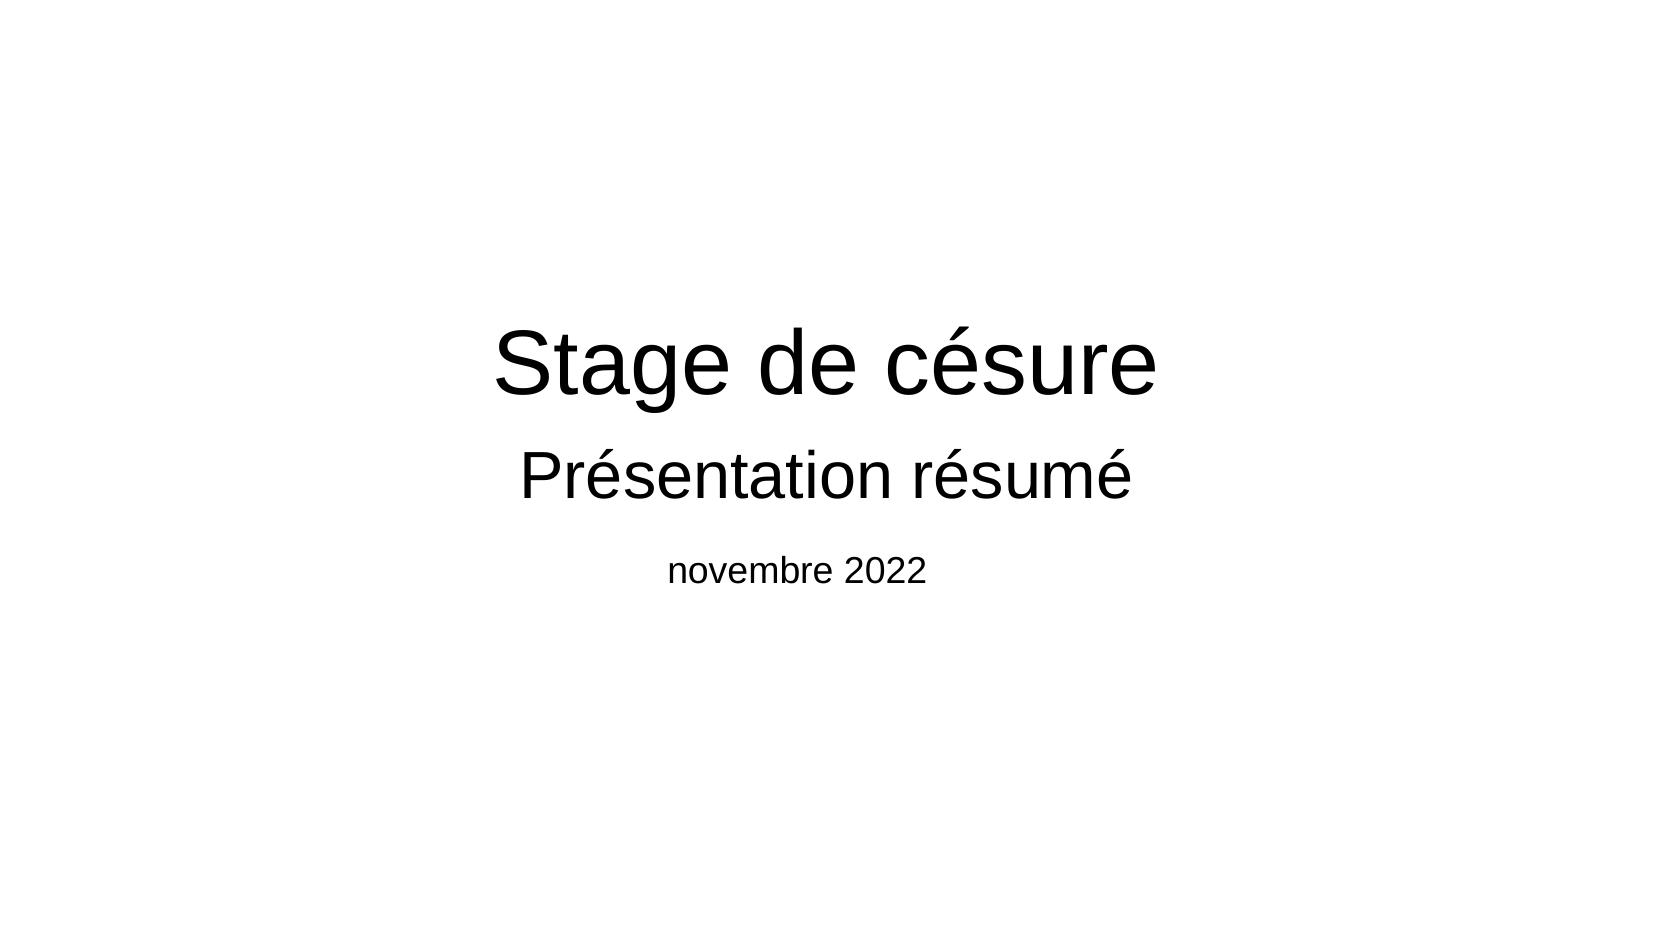

Présentation résumé
# Stage de césure
novembre 2022